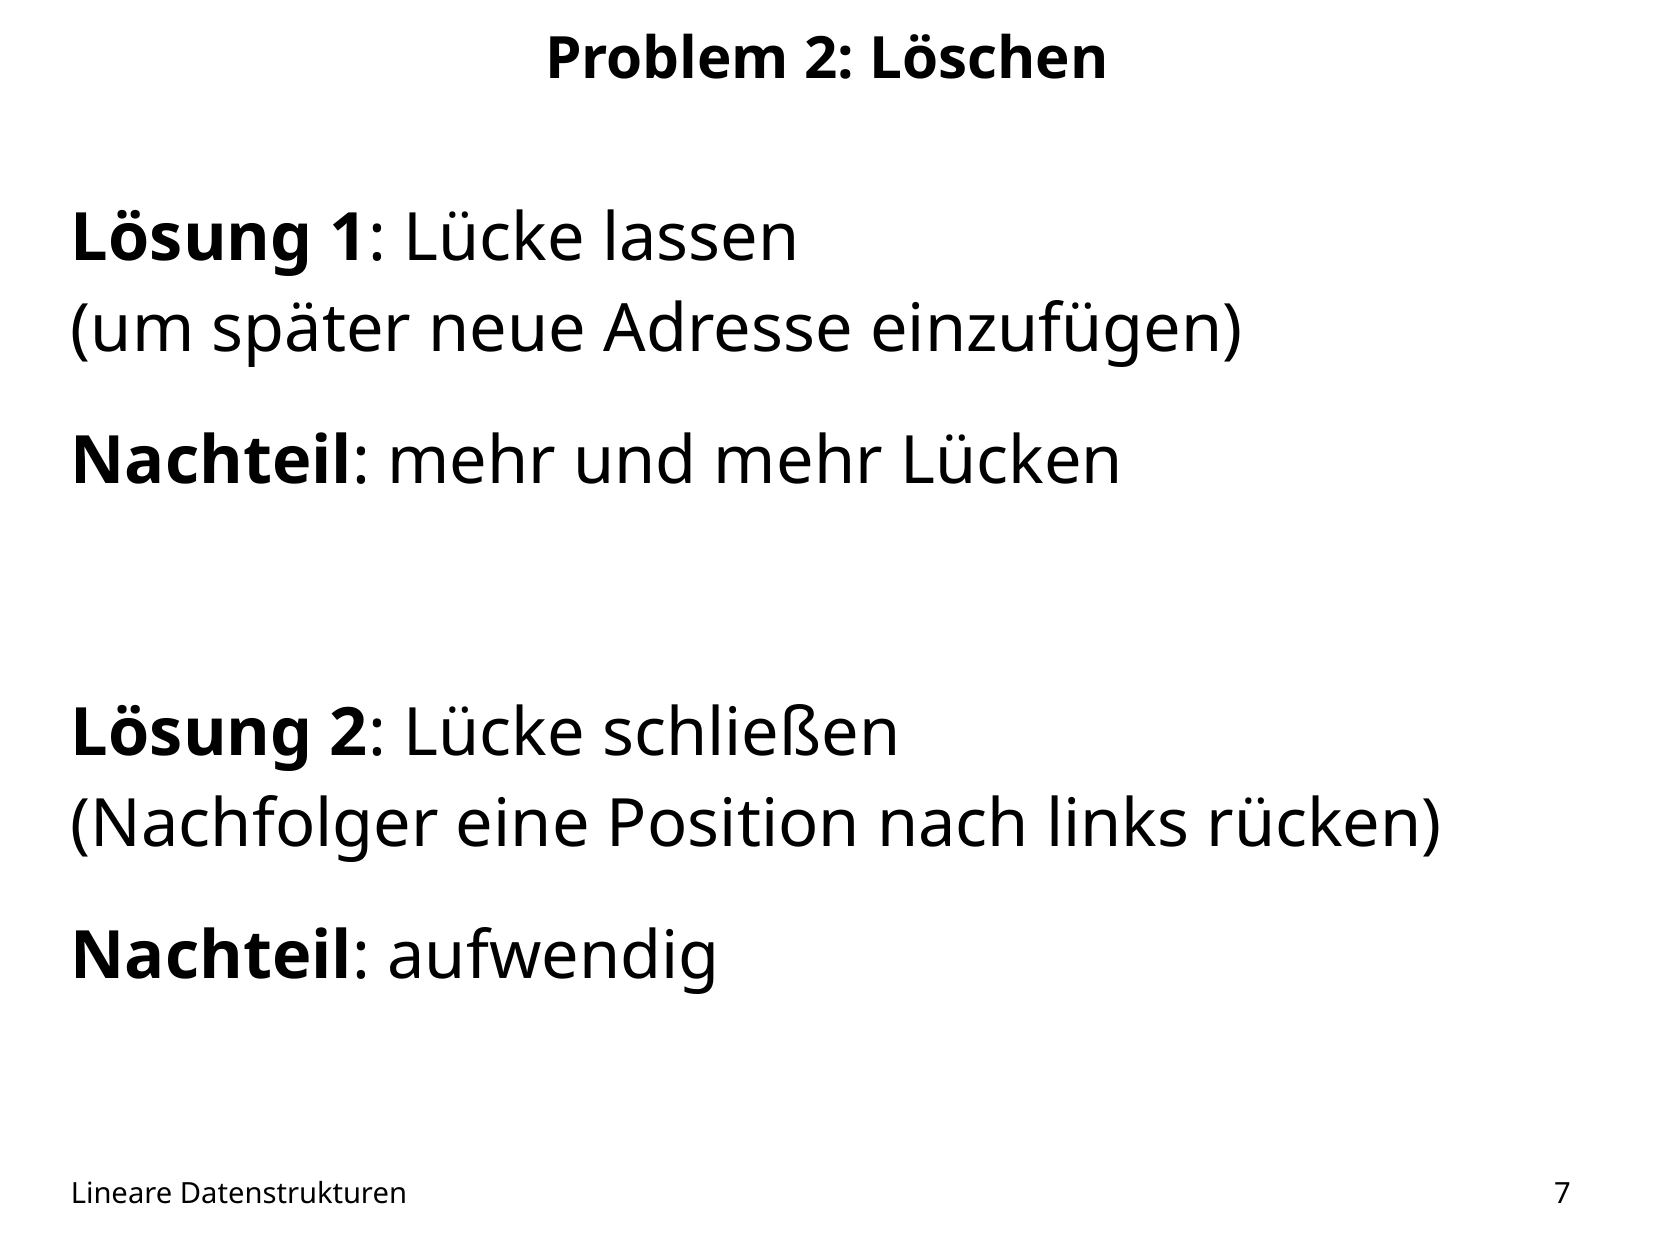

# Problem 2: Löschen
Lösung 1: Lücke lassen
(um später neue Adresse einzufügen)
Nachteil: mehr und mehr Lücken
Lösung 2: Lücke schließen
(Nachfolger eine Position nach links rücken)
Nachteil: aufwendig
Lineare Datenstrukturen
7